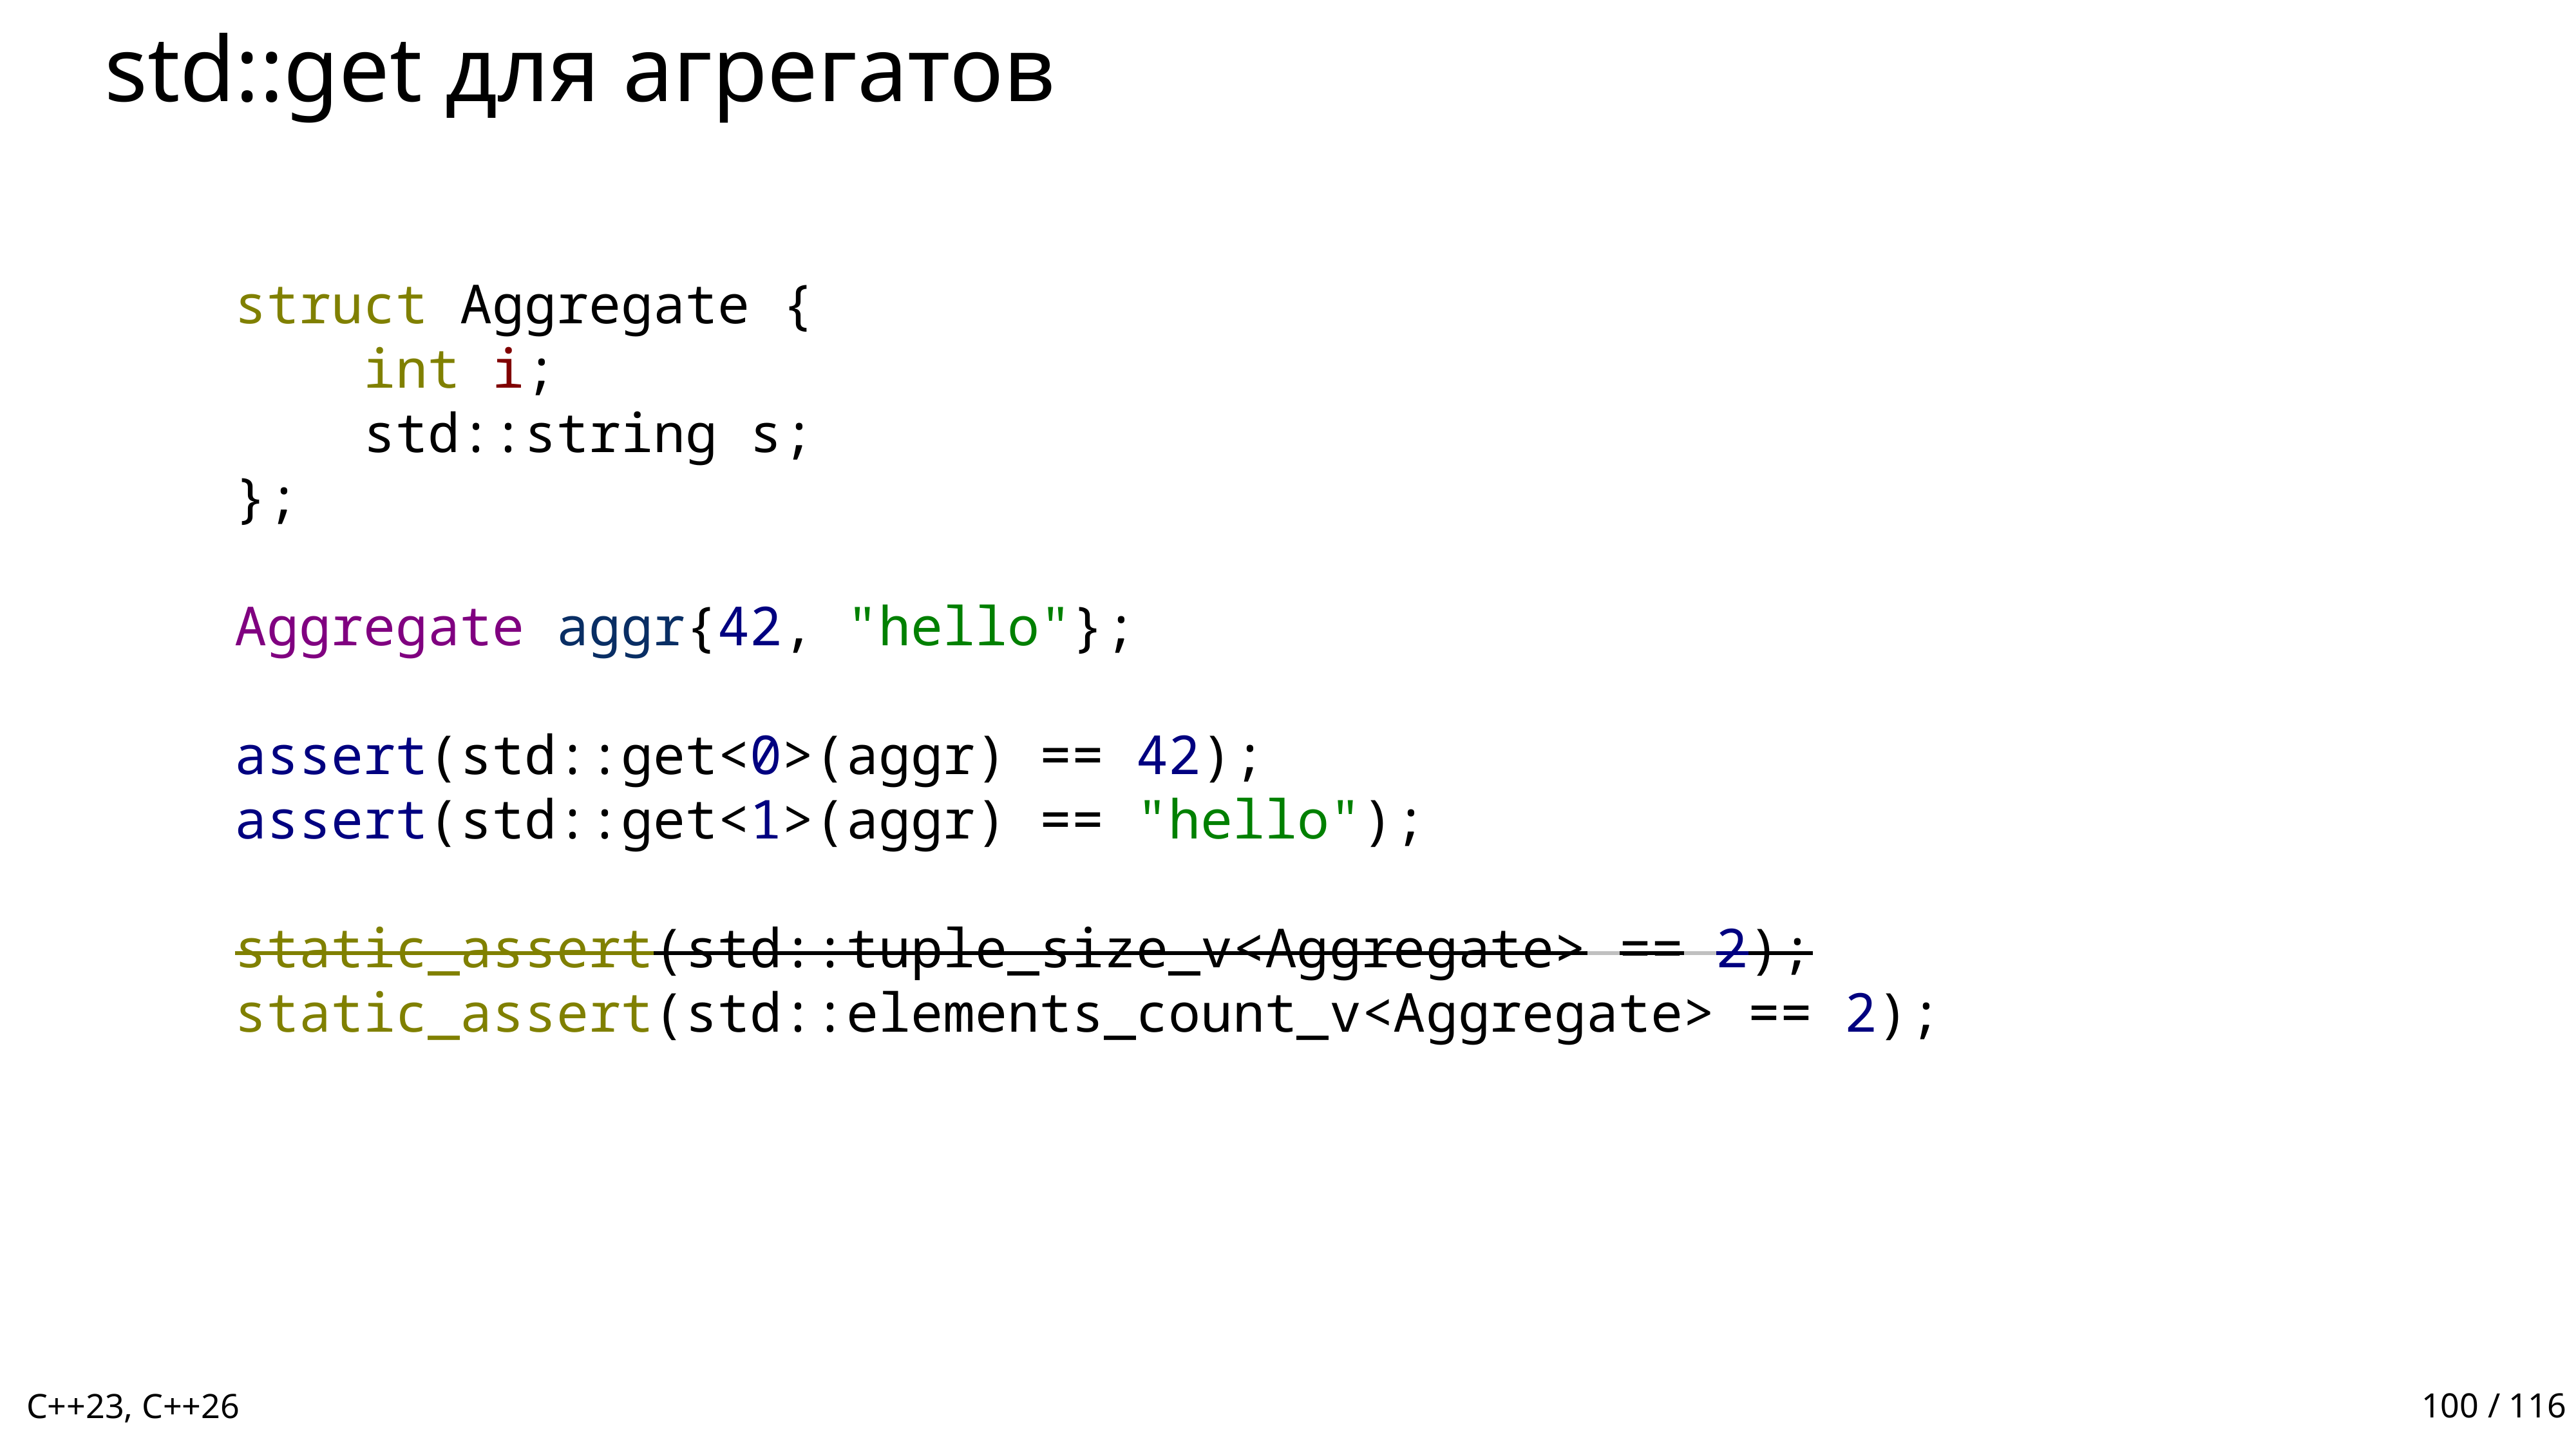

std::get для агрегатов
# struct Aggregate {
 int i;
 std::string s;
 };
 Aggregate aggr{42, "hello"};
 assert(std::get<0>(aggr) == 42);
 assert(std::get<1>(aggr) == "hello");
 static_assert(std::tuple_size_v<Aggregate> == 2);
 static_assert(std::elements_count_v<Aggregate> == 2);
C++23, C++26